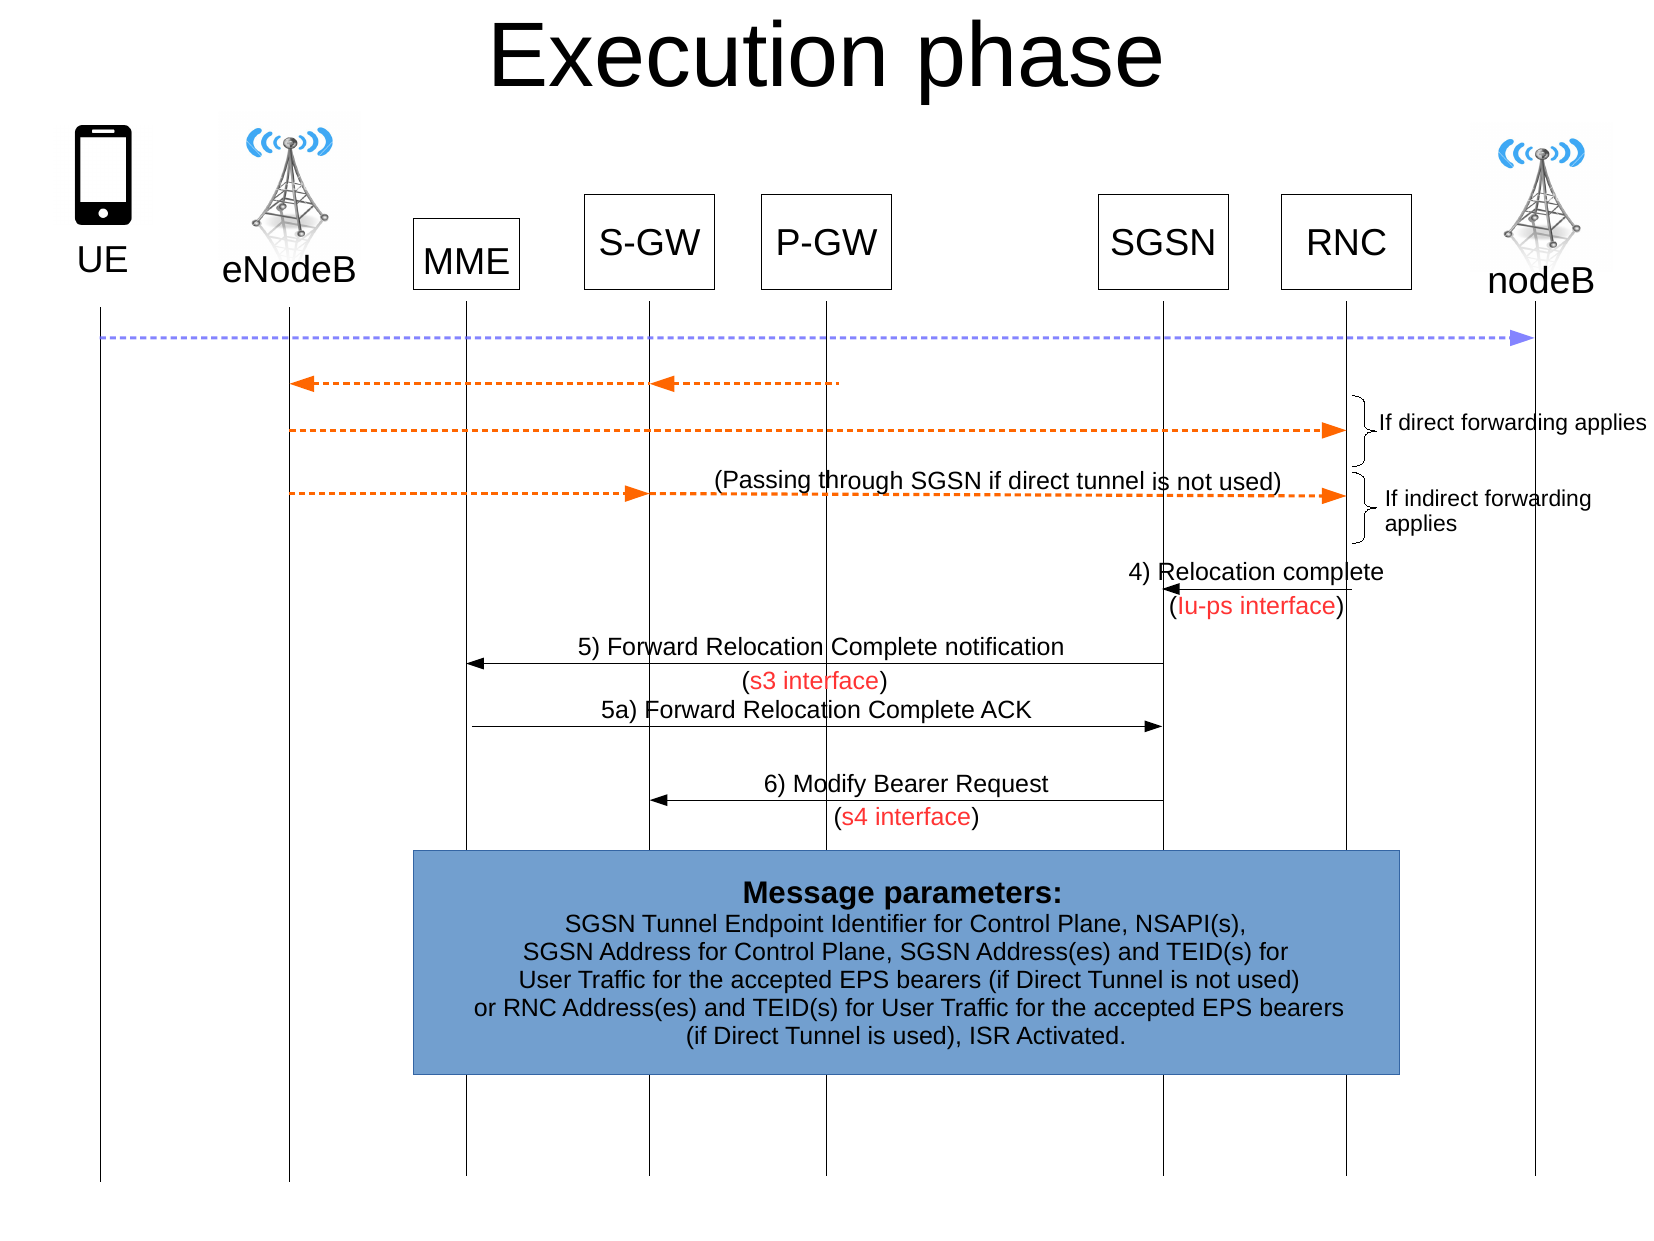

# Execution phase
eNodeB
nodeB
UE
S-GW
P-GW
SGSN
RNC
MME
If direct forwarding applies
If indirect forwarding applies
(Passing through SGSN if direct tunnel is not used)
4) Relocation complete
(Iu-ps interface)
 5) Forward Relocation Complete notification
(s3 interface)
5a) Forward Relocation Complete ACK
6) Modify Bearer Request
(s4 interface)
Message parameters:
SGSN Tunnel Endpoint Identifier for Control Plane, NSAPI(s),
SGSN Address for Control Plane, SGSN Address(es) and TEID(s) for
 User Traffic for the accepted EPS bearers (if Direct Tunnel is not used)
 or RNC Address(es) and TEID(s) for User Traffic for the accepted EPS bearers
(if Direct Tunnel is used), ISR Activated.